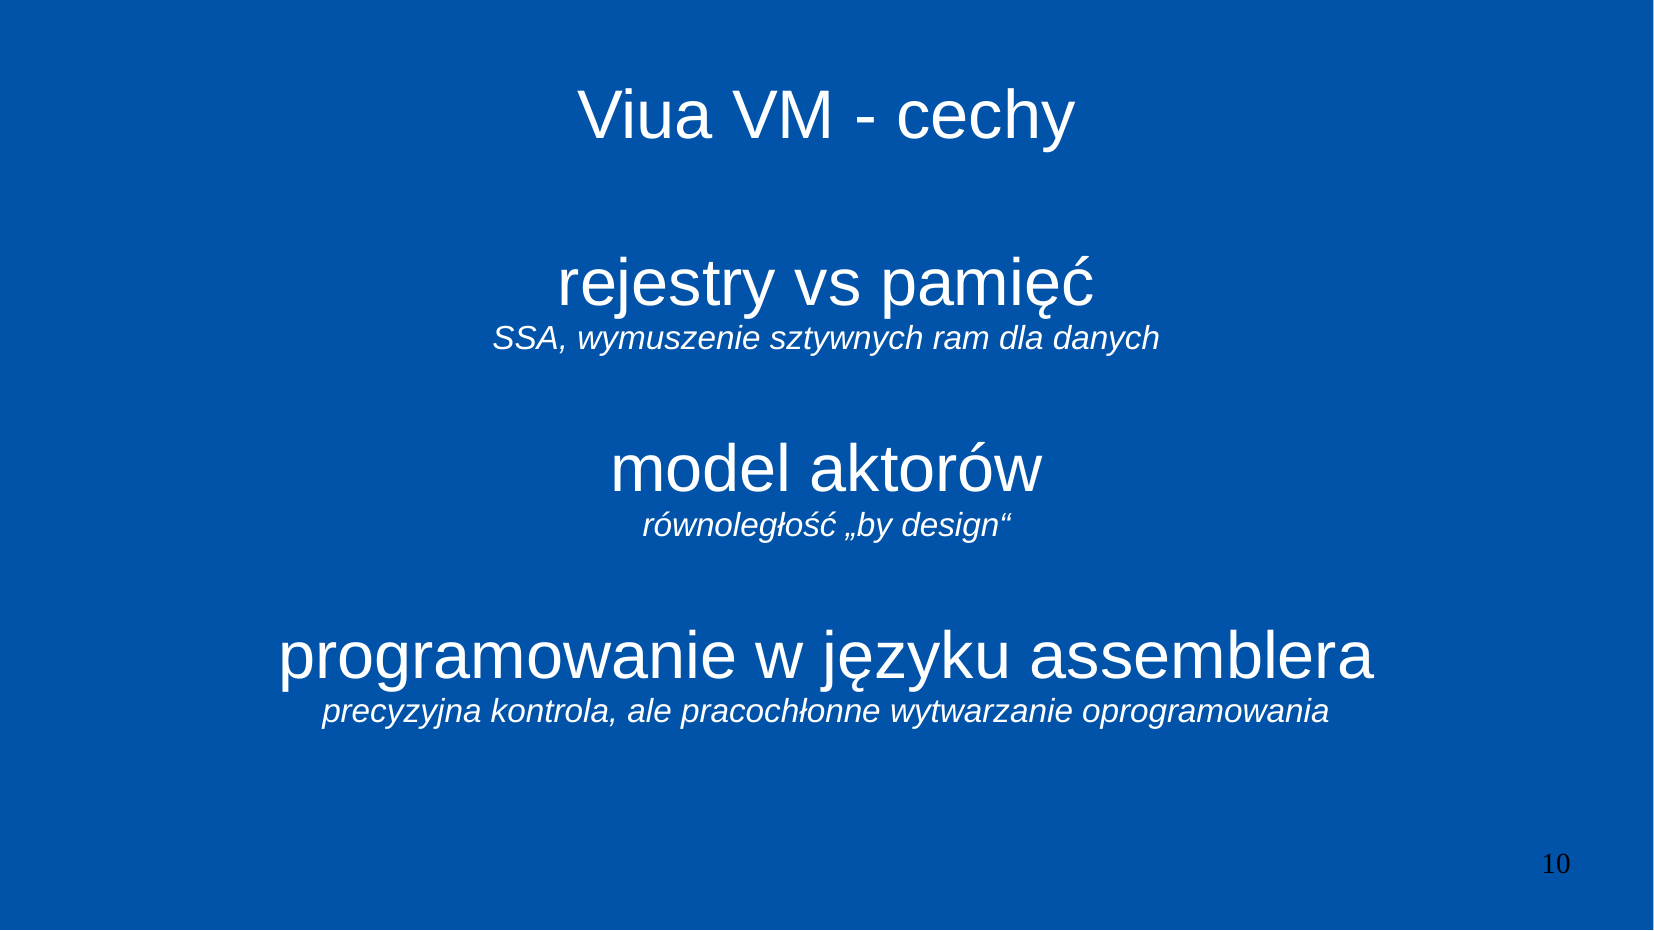

# Viua VM - cechy
rejestry vs pamięć
SSA, wymuszenie sztywnych ram dla danych
model aktorów
równoległość „by design“
programowanie w języku assemblera
precyzyjna kontrola, ale pracochłonne wytwarzanie oprogramowania
10